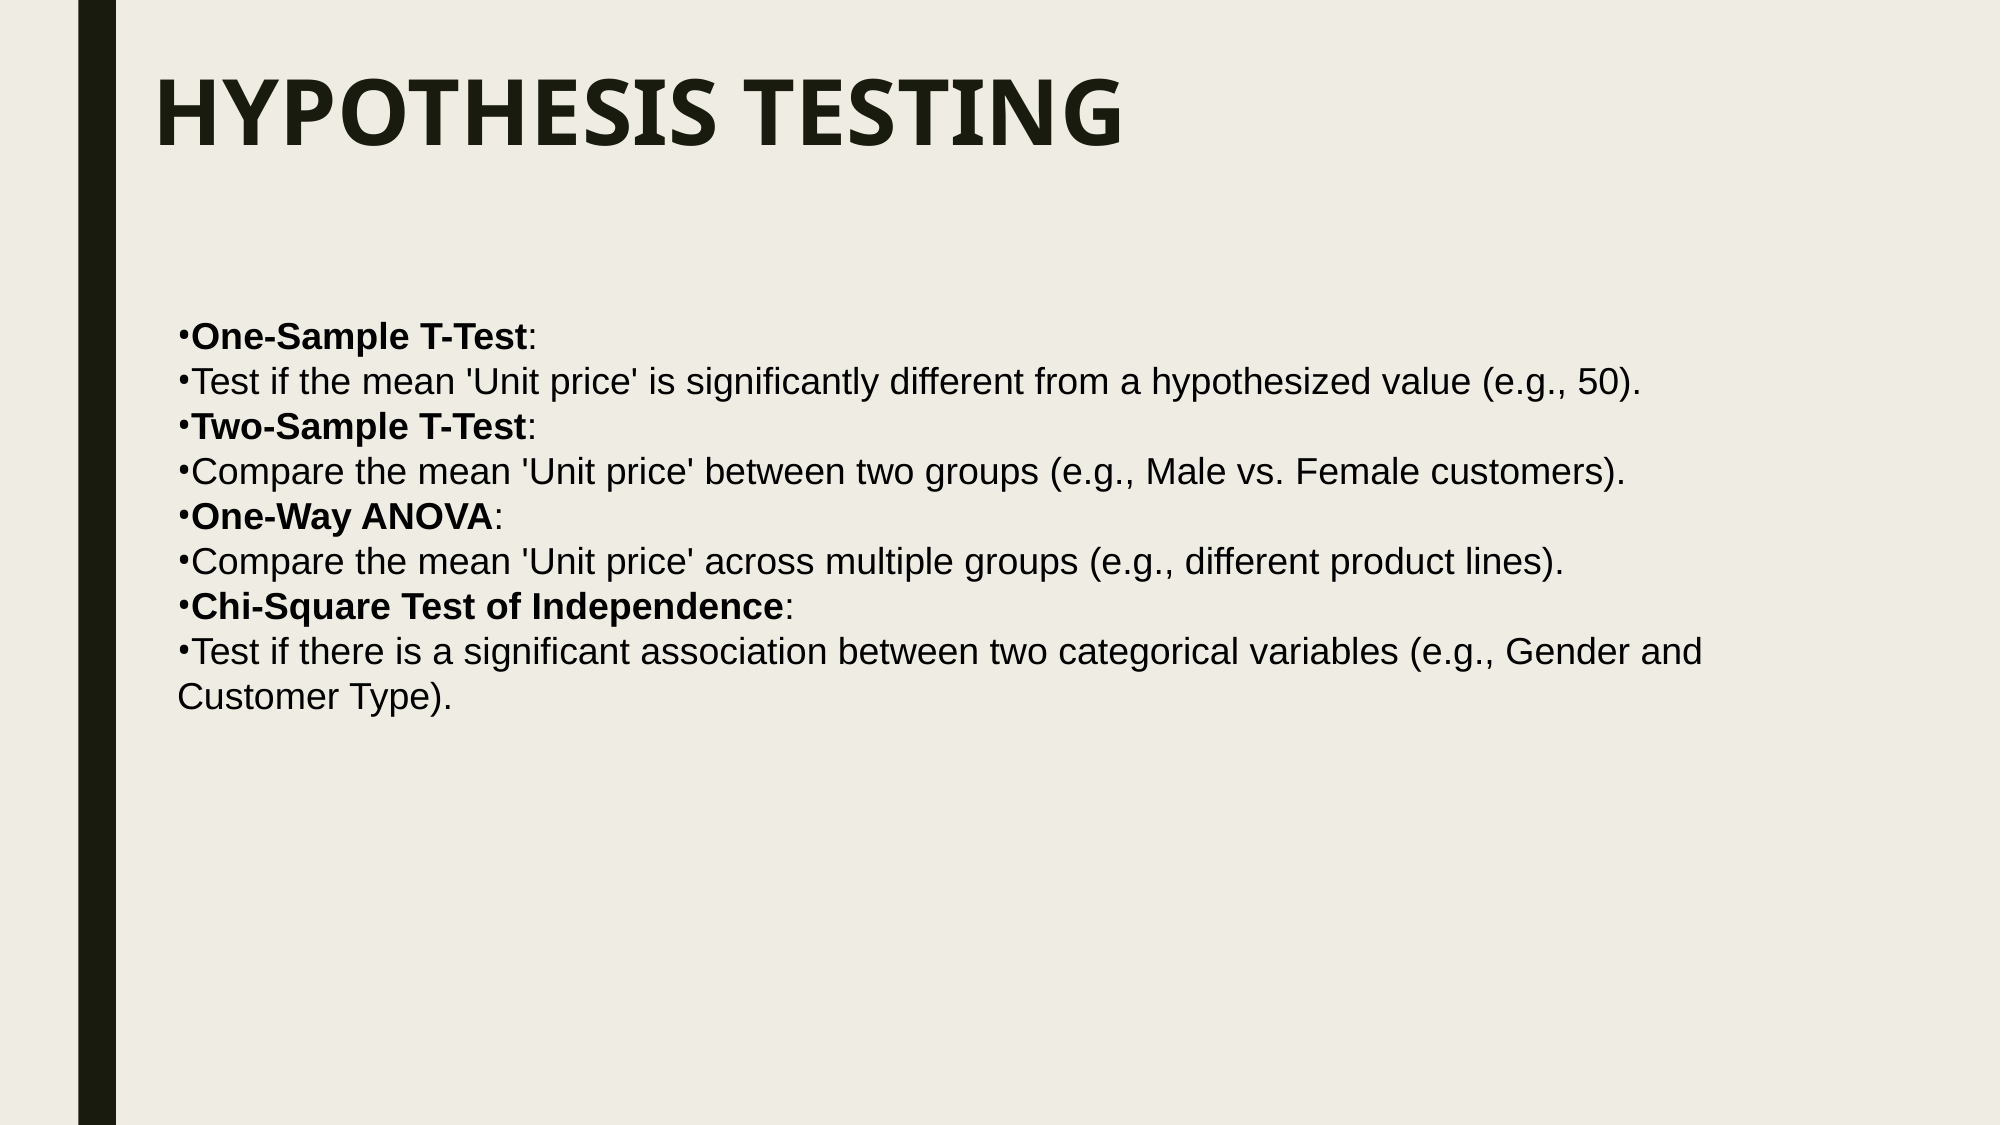

# HYPOTHESIS TESTING
One-Sample T-Test:
Test if the mean 'Unit price' is significantly different from a hypothesized value (e.g., 50).
Two-Sample T-Test:
Compare the mean 'Unit price' between two groups (e.g., Male vs. Female customers).
One-Way ANOVA:
Compare the mean 'Unit price' across multiple groups (e.g., different product lines).
Chi-Square Test of Independence:
Test if there is a significant association between two categorical variables (e.g., Gender and Customer Type).